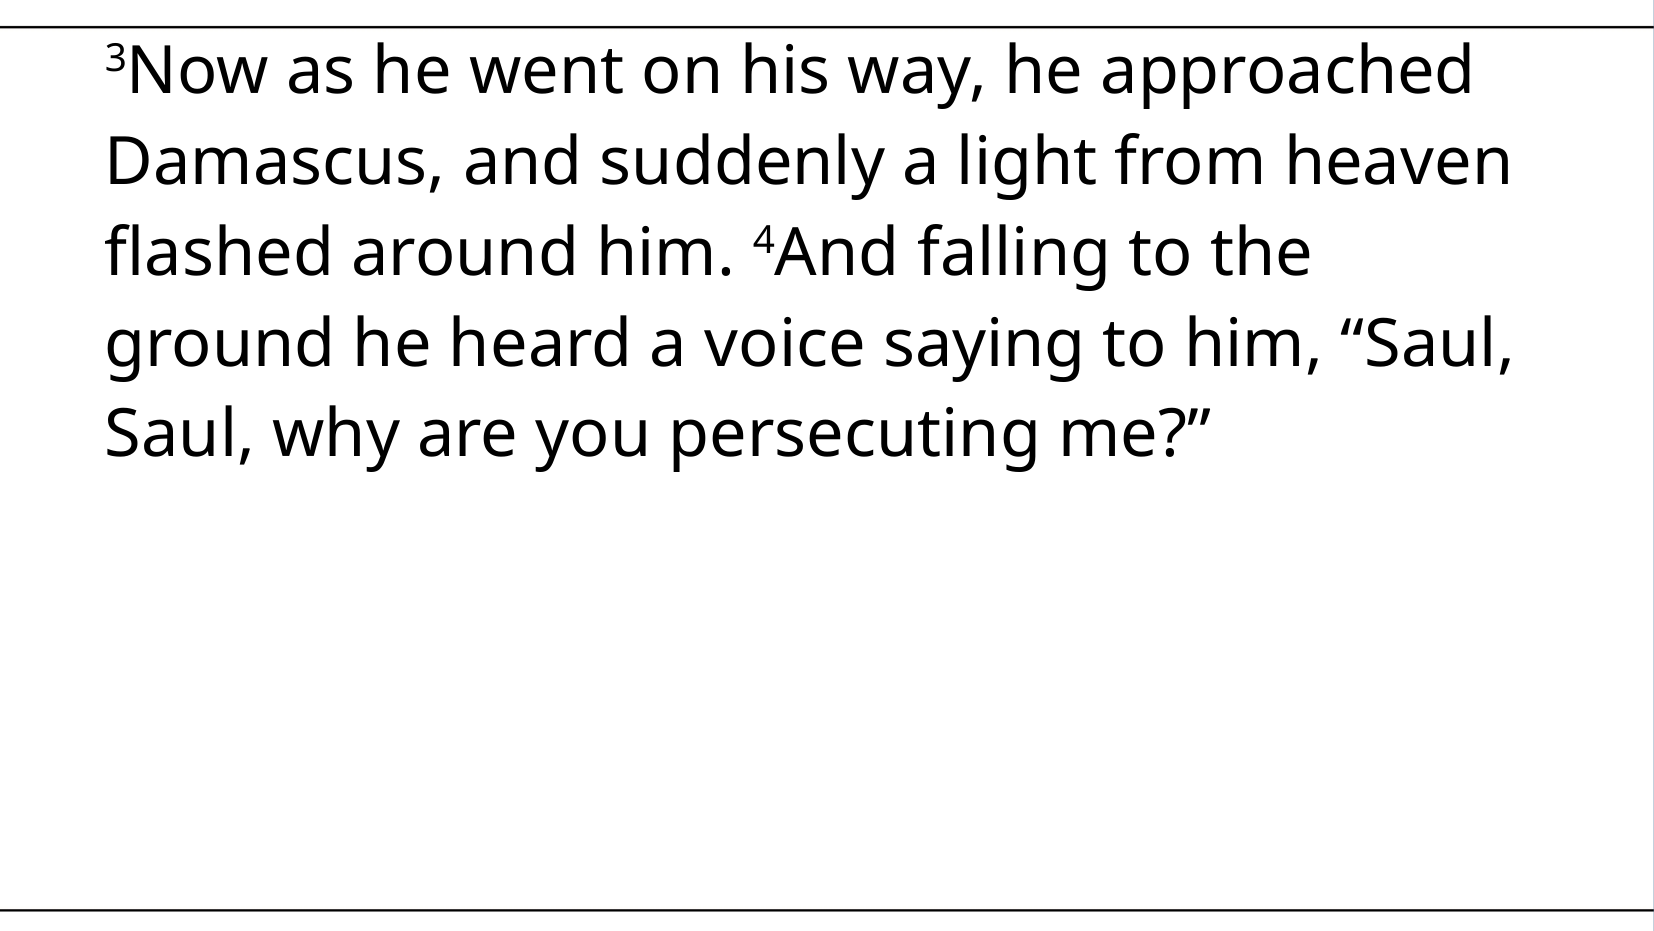

3Now as he went on his way, he approached Damascus, and suddenly a light from heaven flashed around him. 4And falling to the ground he heard a voice saying to him, “Saul, Saul, why are you persecuting me?”